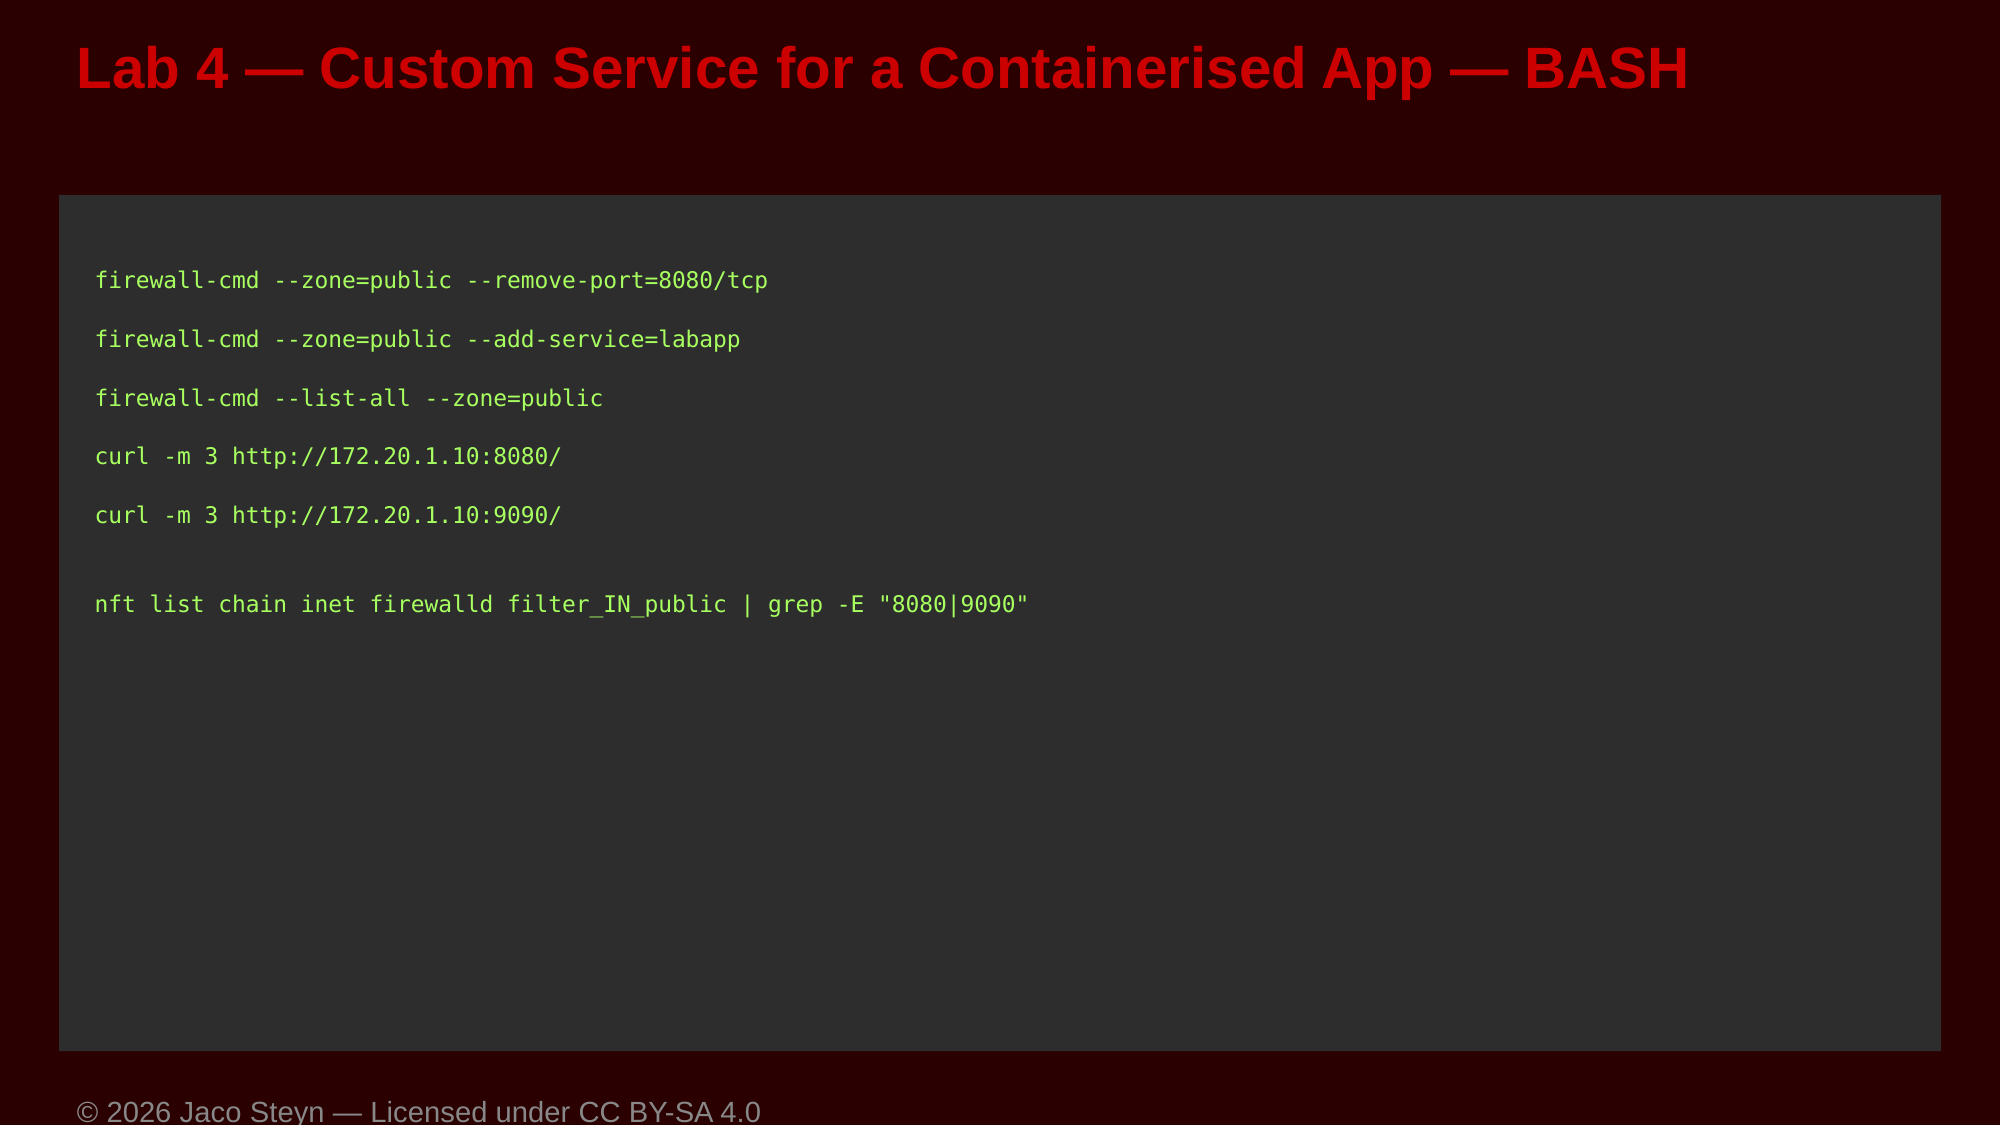

Lab 4 — Custom Service for a Containerised App — BASH
firewall-cmd --zone=public --remove-port=8080/tcp
firewall-cmd --zone=public --add-service=labapp
firewall-cmd --list-all --zone=public
curl -m 3 http://172.20.1.10:8080/
curl -m 3 http://172.20.1.10:9090/
nft list chain inet firewalld filter_IN_public | grep -E "8080|9090"
© 2026 Jaco Steyn — Licensed under CC BY-SA 4.0